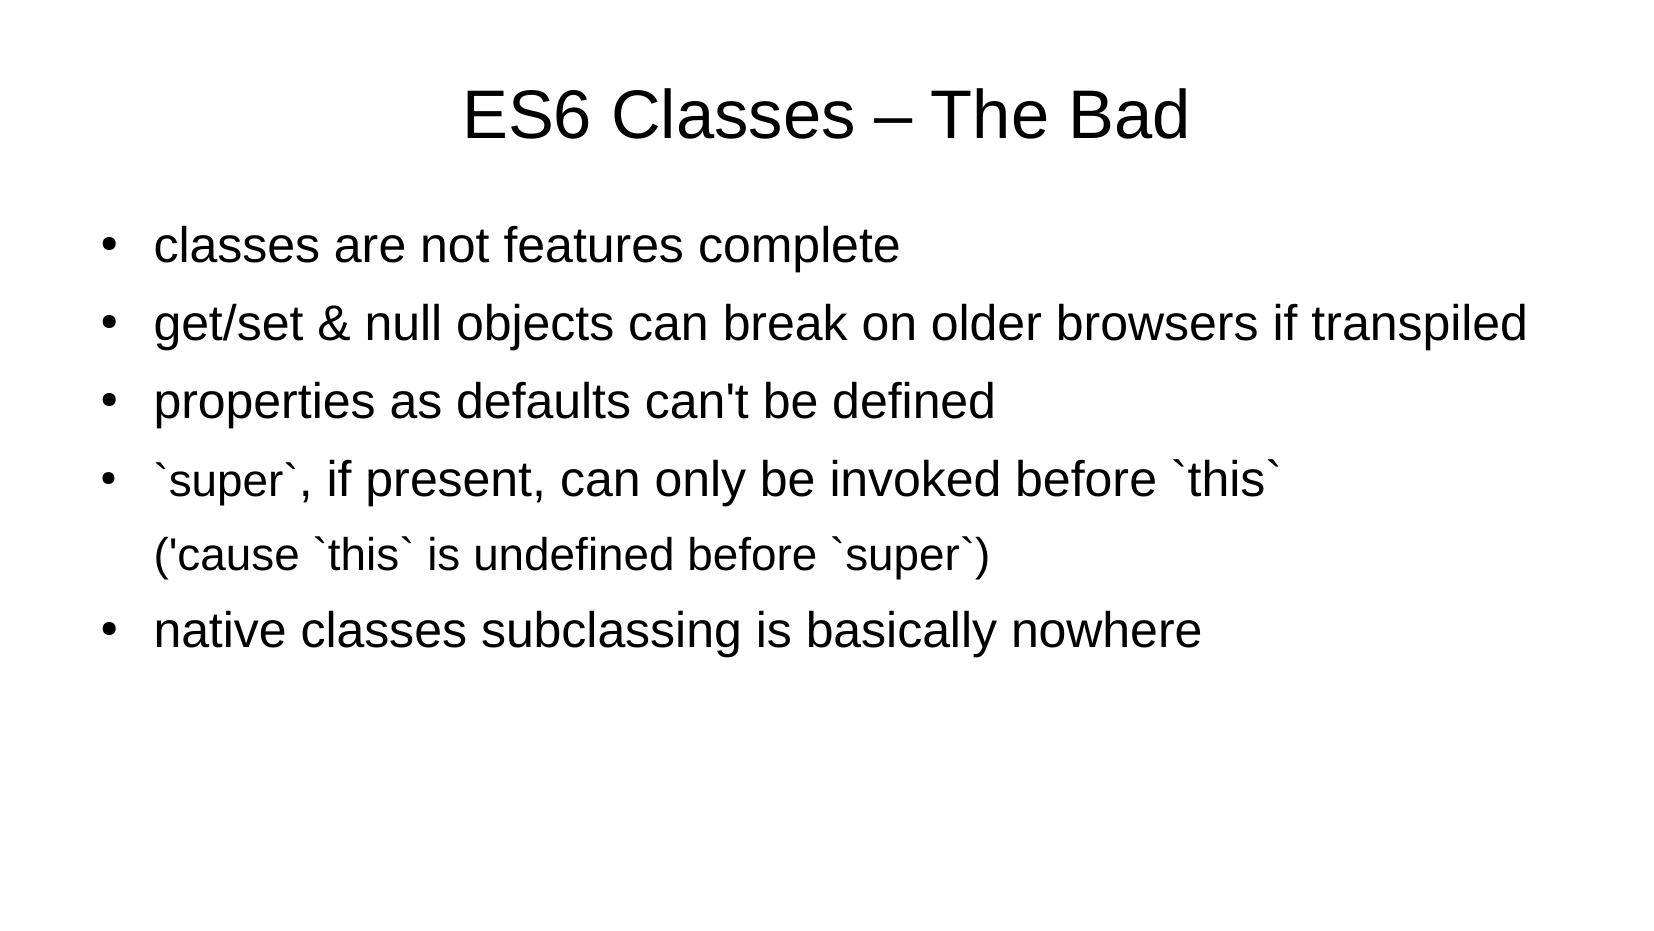

# ES6 Classes – The Bad
classes are not features complete
get/set & null objects can break on older browsers if transpiled
properties as defaults can't be defined
`super`, if present, can only be invoked before `this`
('cause `this` is undefined before `super`)
native classes subclassing is basically nowhere